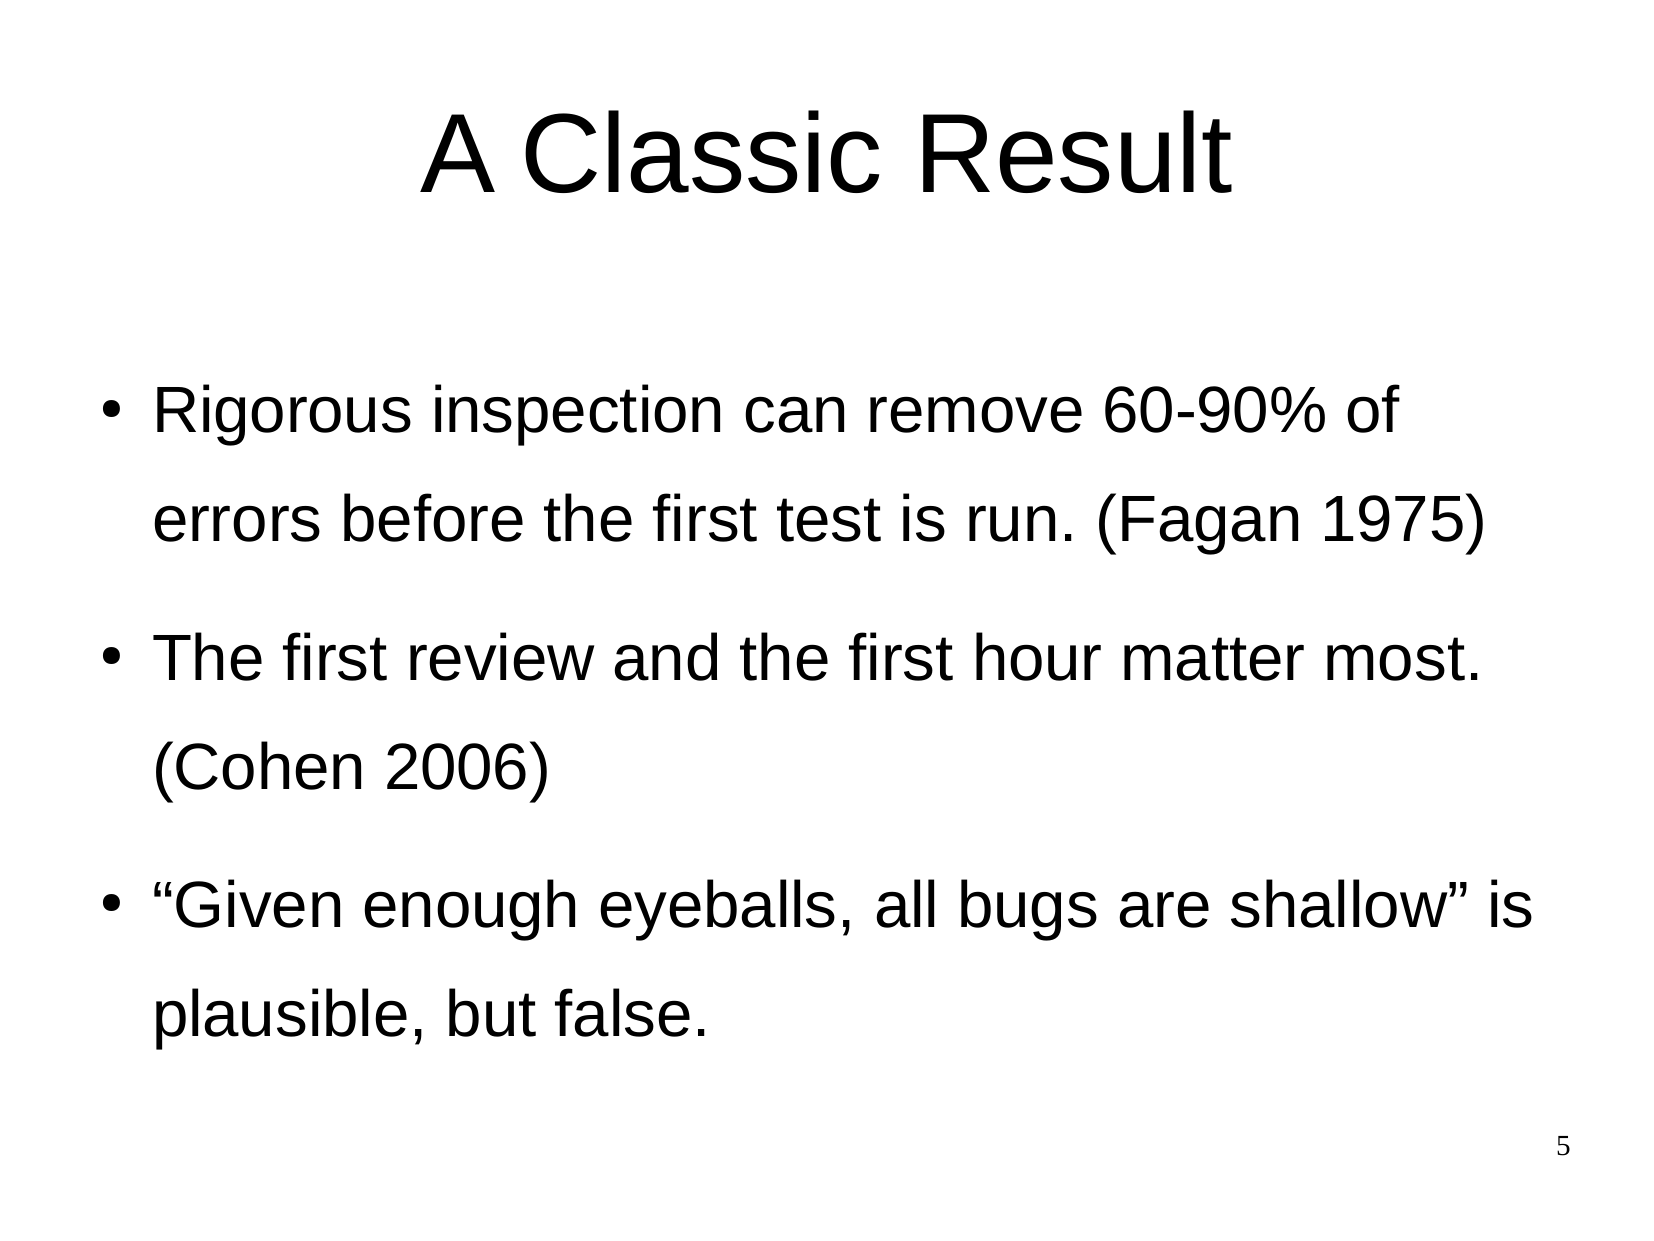

# A Classic Result
Rigorous inspection can remove 60-90% of errors before the first test is run. (Fagan 1975)
The first review and the first hour matter most. (Cohen 2006)
“Given enough eyeballs, all bugs are shallow” is plausible, but false.
5